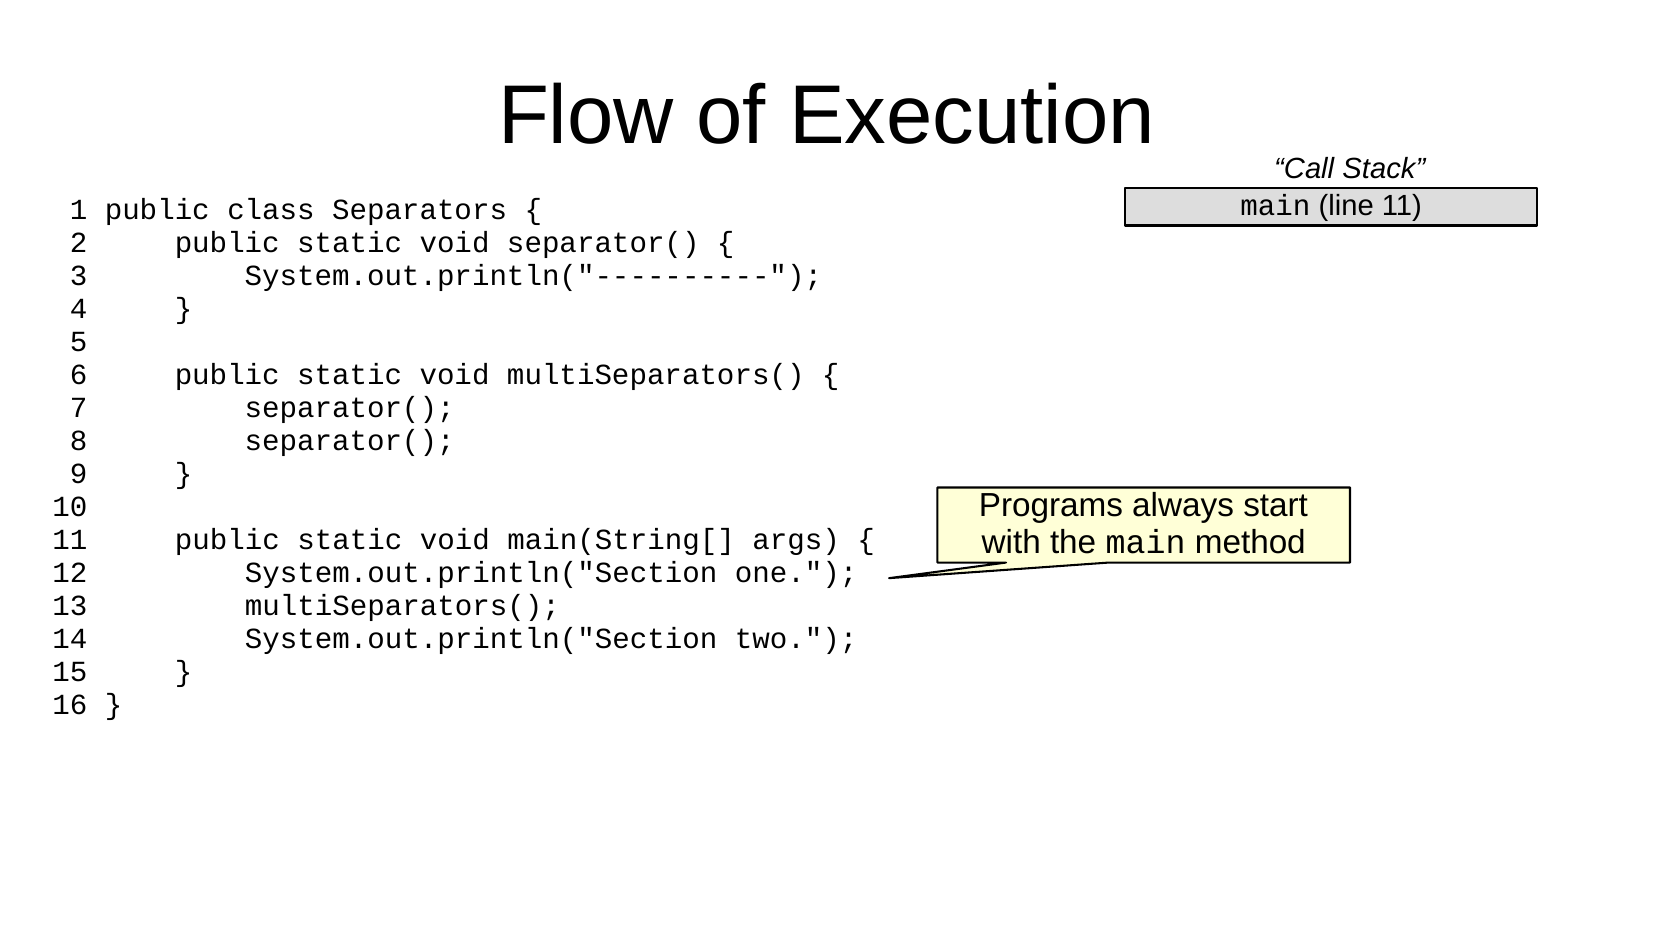

# Flow of Execution
“Call Stack”
 1 public class Separators {
 2 public static void separator() {
 3 System.out.println("----------");
 4 }
 5
 6 public static void multiSeparators() {
 7 separator();
 8 separator();
 9 }
10
11 public static void main(String[] args) {
12 System.out.println("Section one.");
13 multiSeparators();
14 System.out.println("Section two.");
15 }
16 }
main (line 11)
Programs always start
with the main method